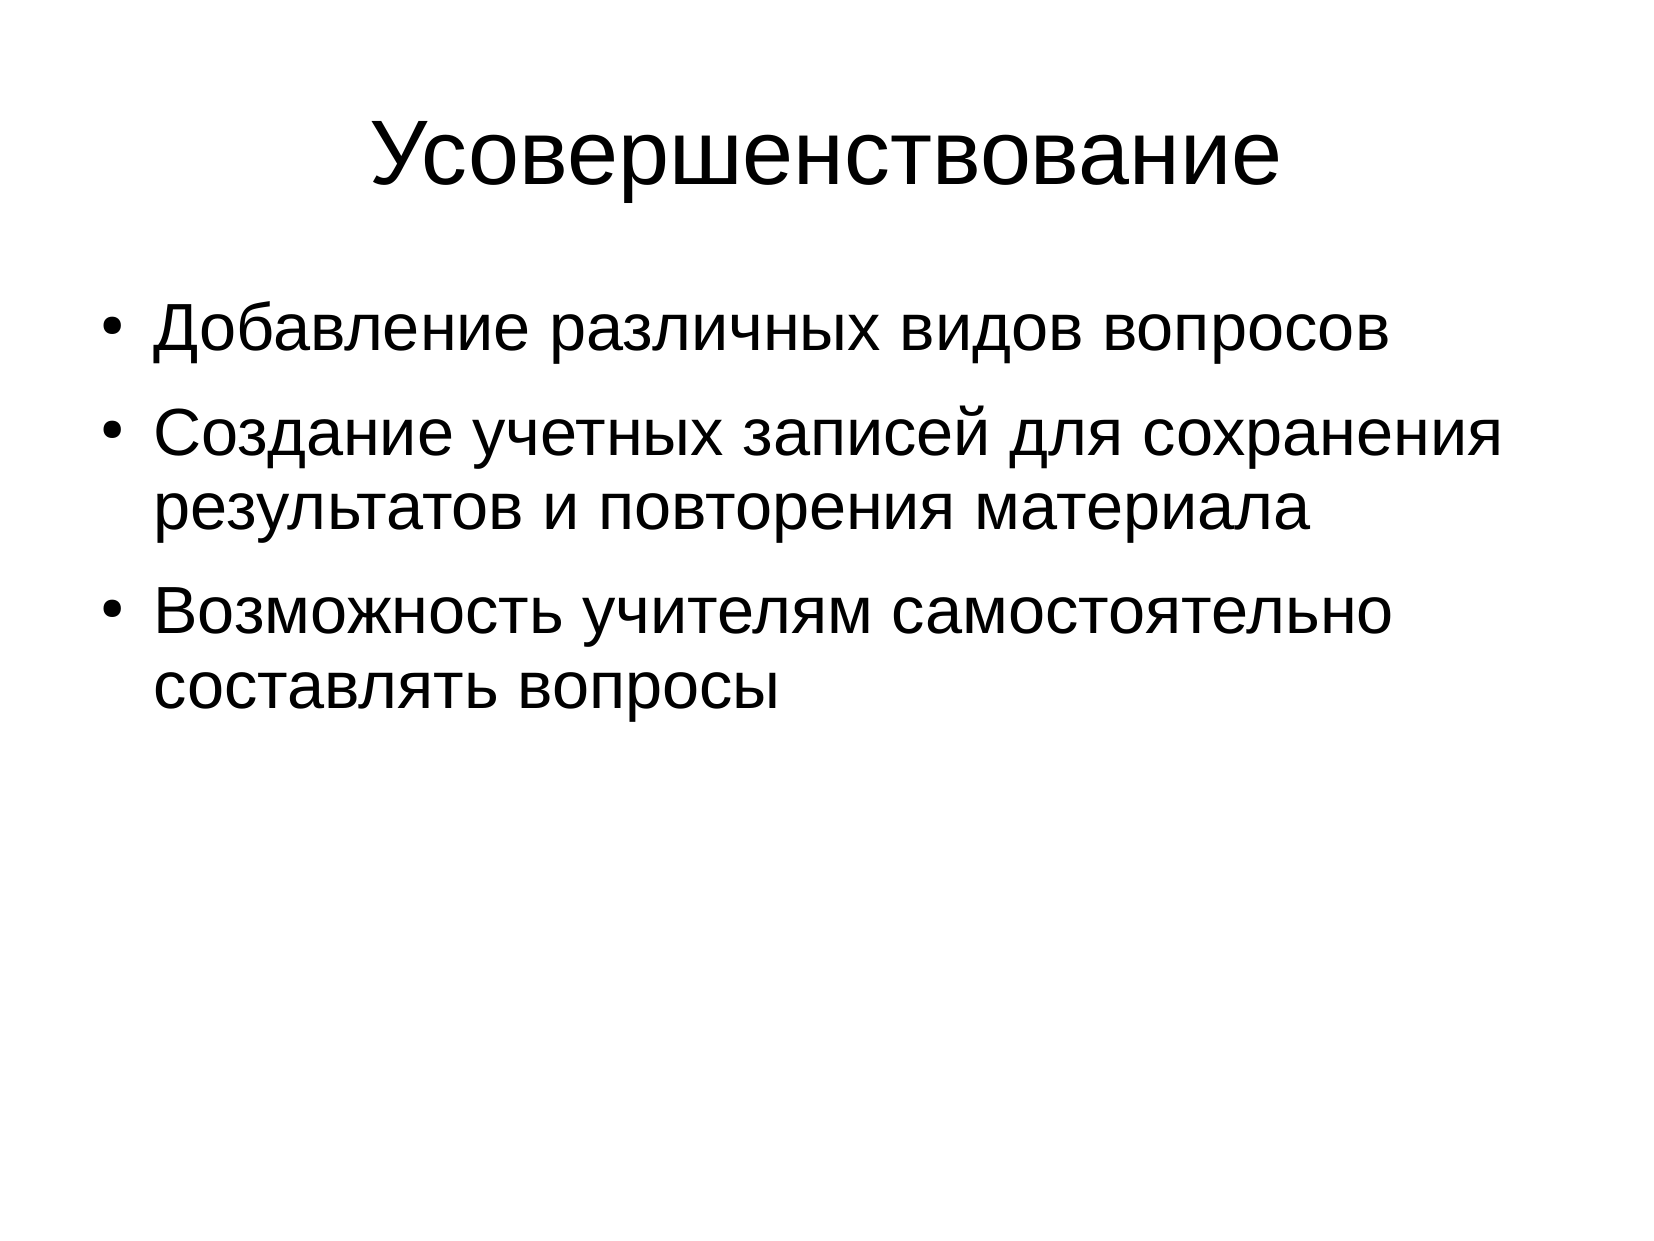

# Усовершенствование
Добавление различных видов вопросов
Создание учетных записей для сохранения результатов и повторения материала
Возможность учителям самостоятельно составлять вопросы